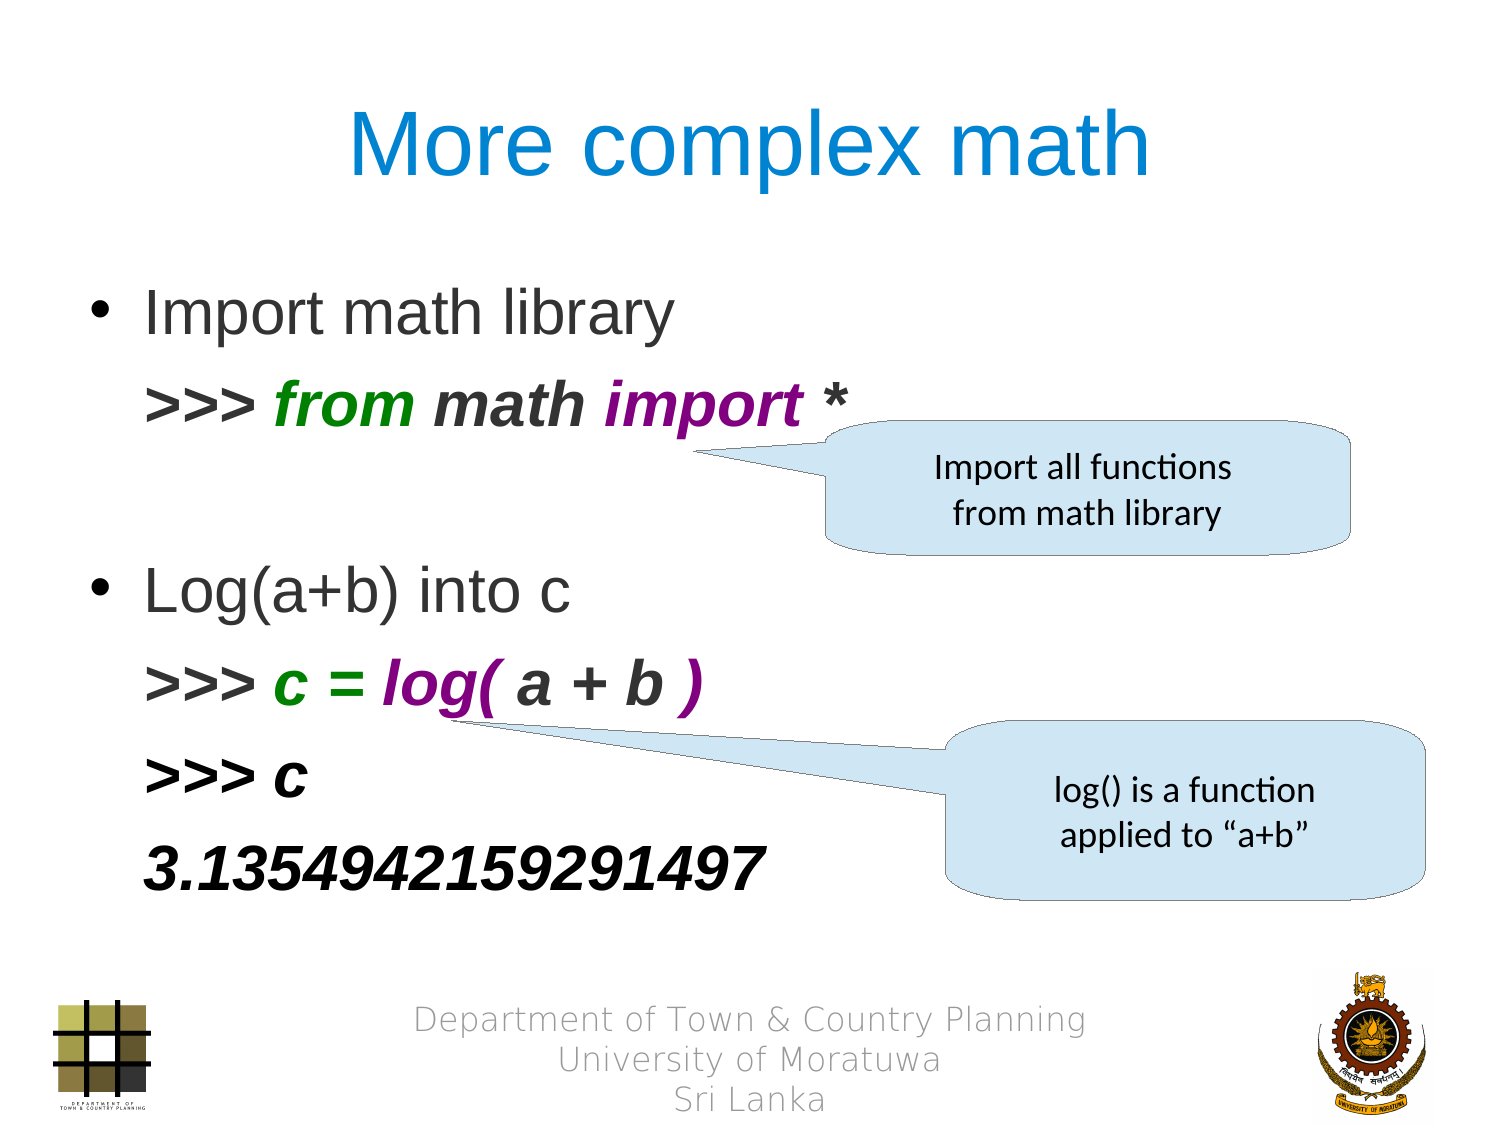

# More complex math
Import math library
>>> from math import *
Log(a+b) into c
>>> c = log( a + b )
>>> c
3.1354942159291497
Import all functions
from math library
log() is a function
applied to “a+b”